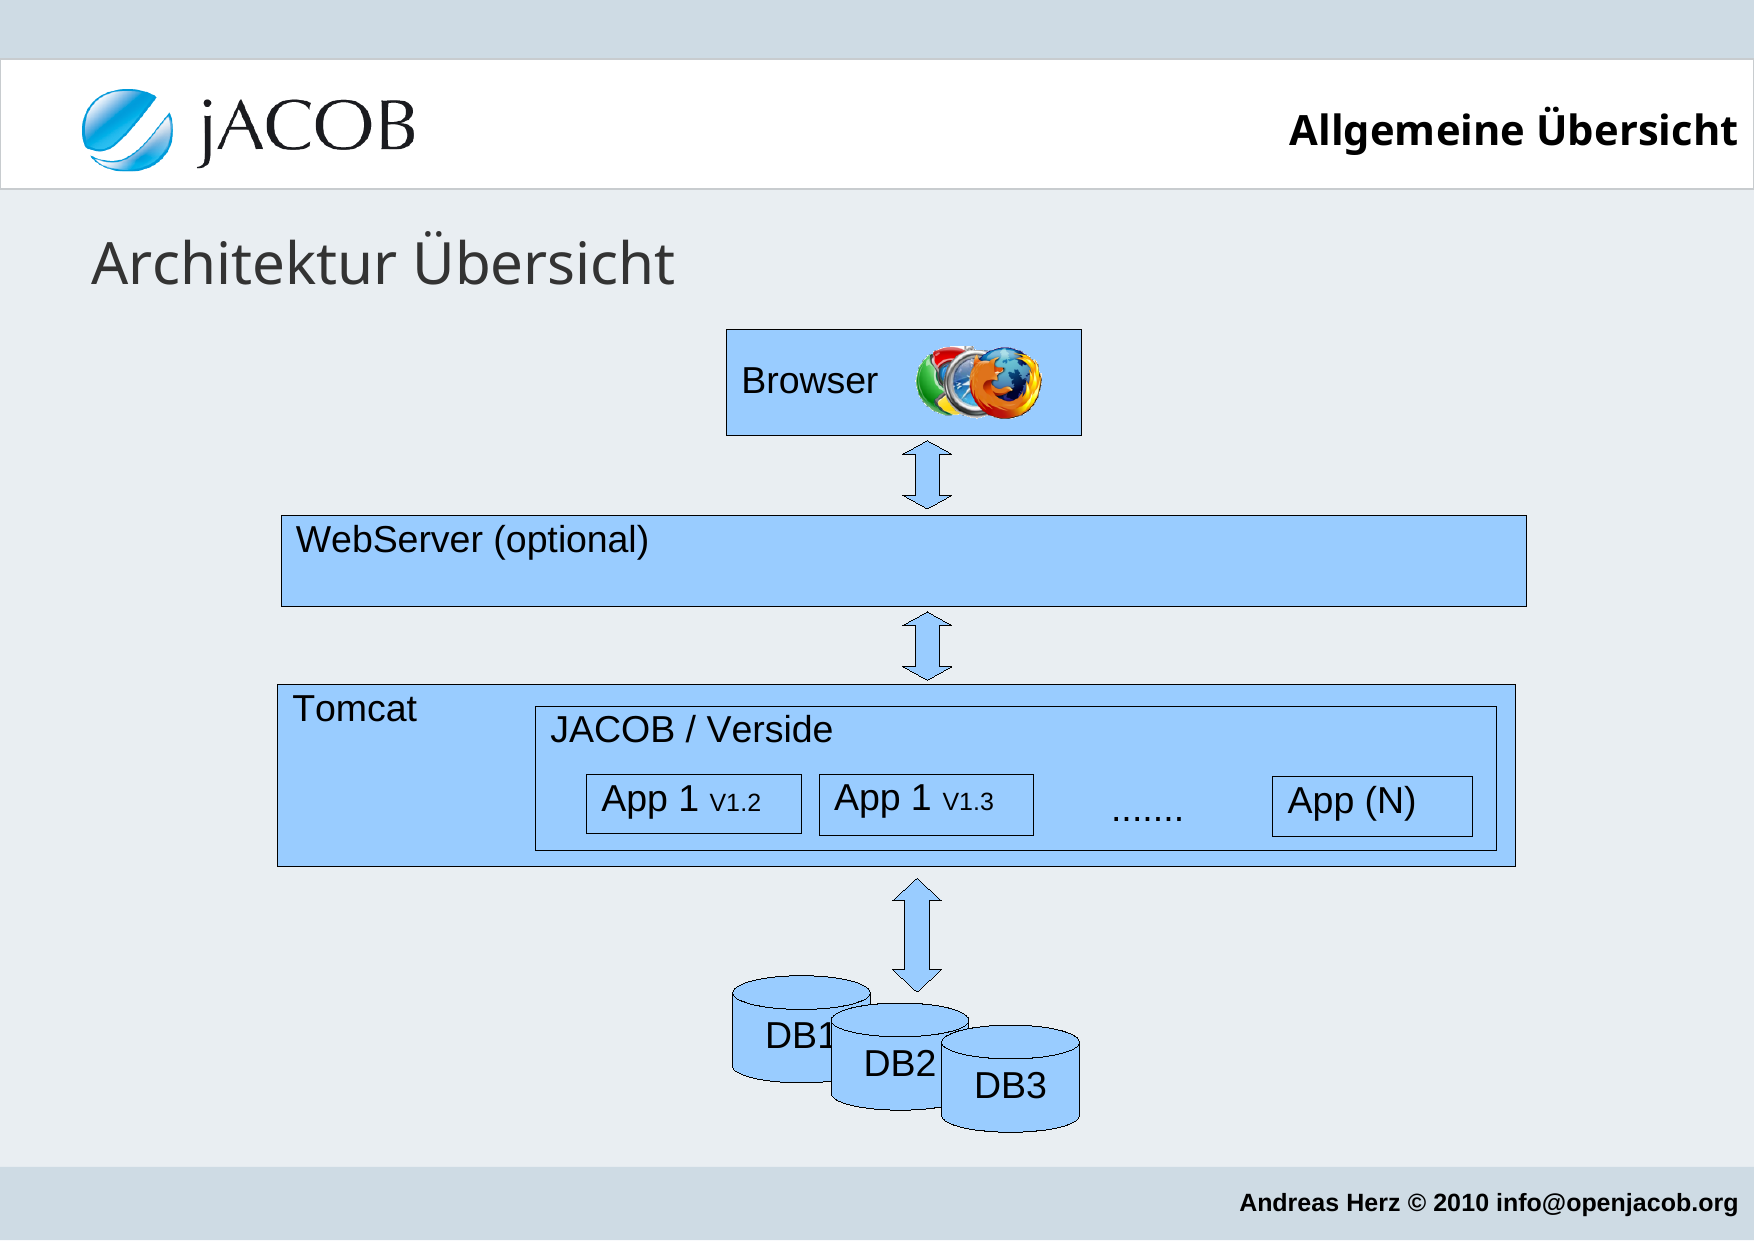

# Allgemeine Übersicht
Architektur Übersicht
Browser
WebServer (optional)
Tomcat
JACOB / Verside
App 1 V1.3
App 1 V1.2
App (N)
.......
DB1
DB2
DB3
Andreas Herz © 2010 info@openjacob.org